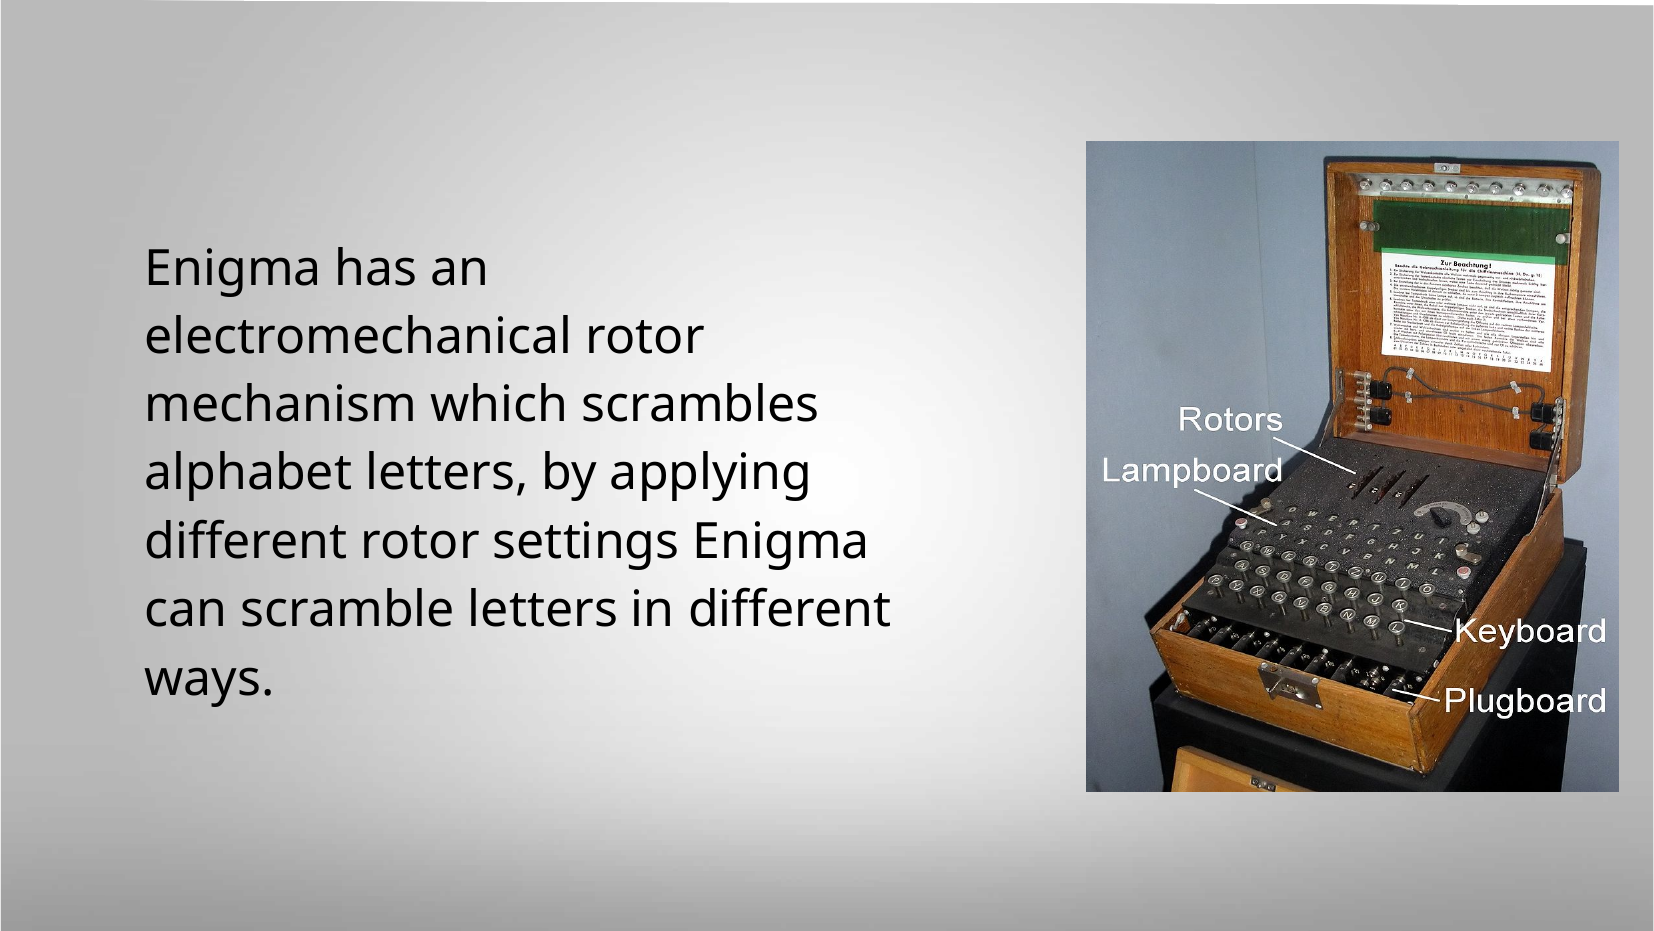

Enigma has an electromechanical rotor mechanism which scrambles alphabet letters, by applying different rotor settings Enigma can scramble letters in different ways.